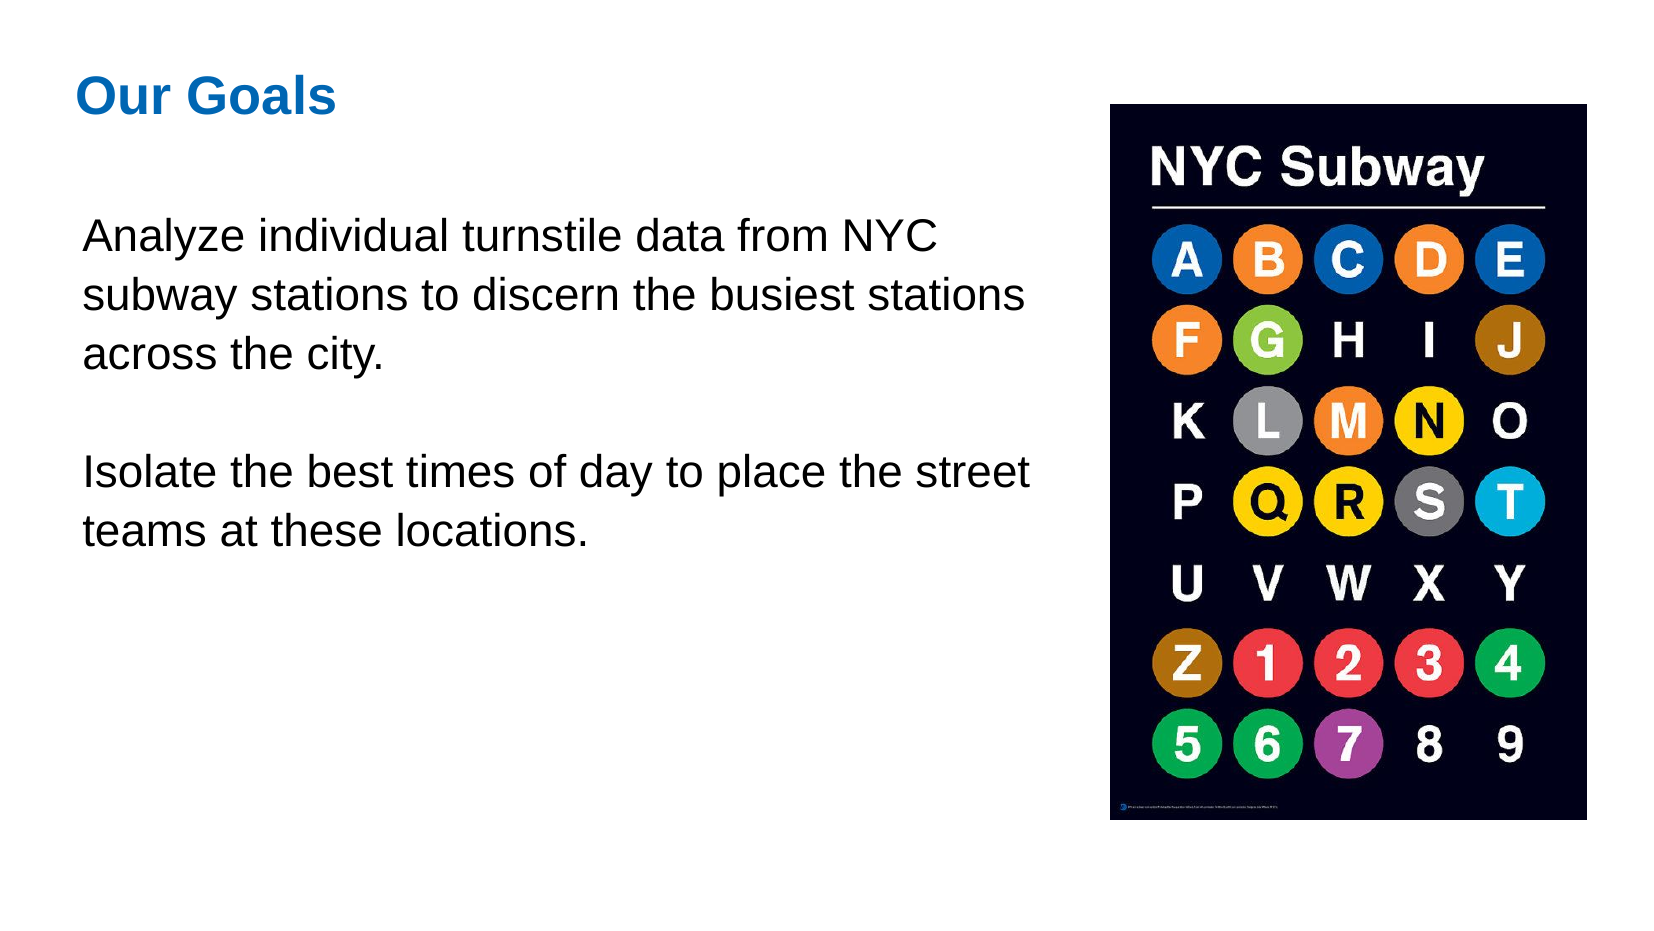

# Our Goals
Analyze individual turnstile data from NYC subway stations to discern the busiest stations across the city.
Isolate the best times of day to place the street teams at these locations.